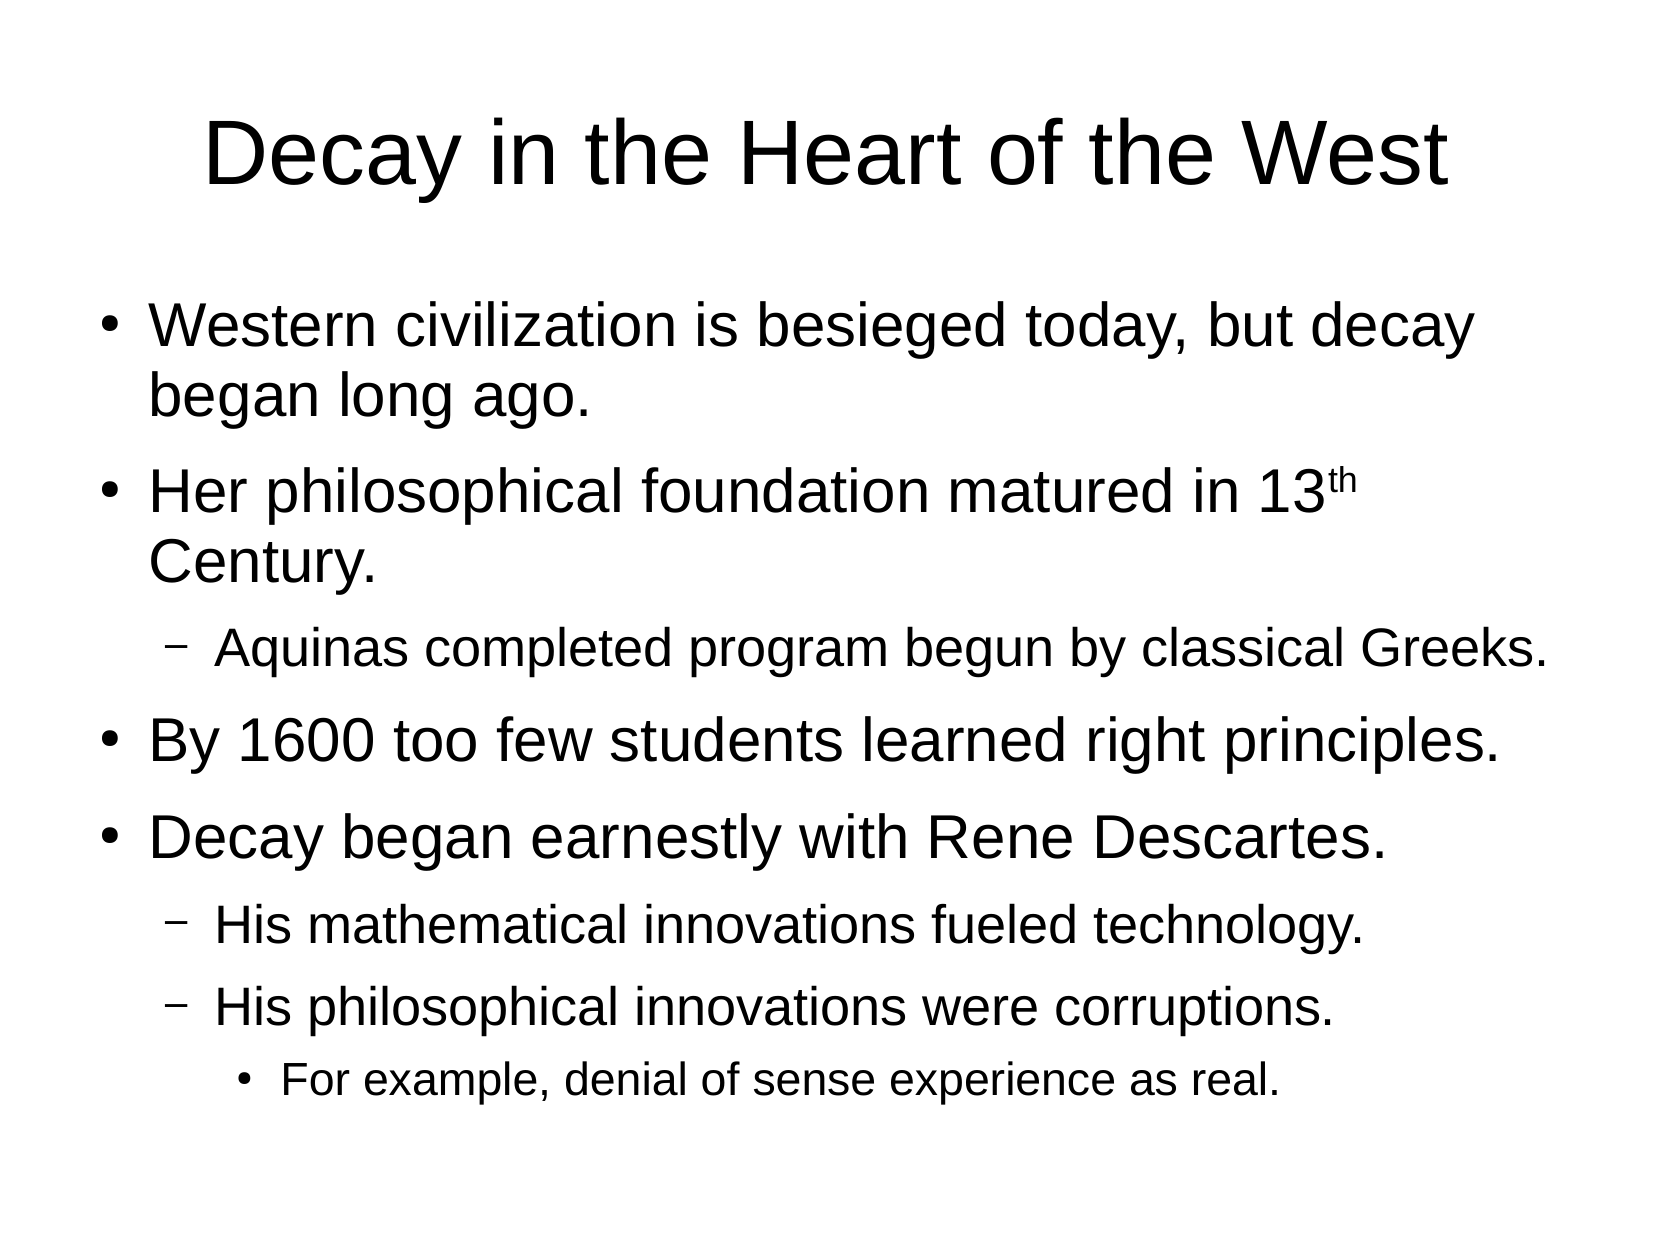

# Decay in the Heart of the West
Western civilization is besieged today, but decay began long ago.
Her philosophical foundation matured in 13th Century.
Aquinas completed program begun by classical Greeks.
By 1600 too few students learned right principles.
Decay began earnestly with Rene Descartes.
His mathematical innovations fueled technology.
His philosophical innovations were corruptions.
For example, denial of sense experience as real.